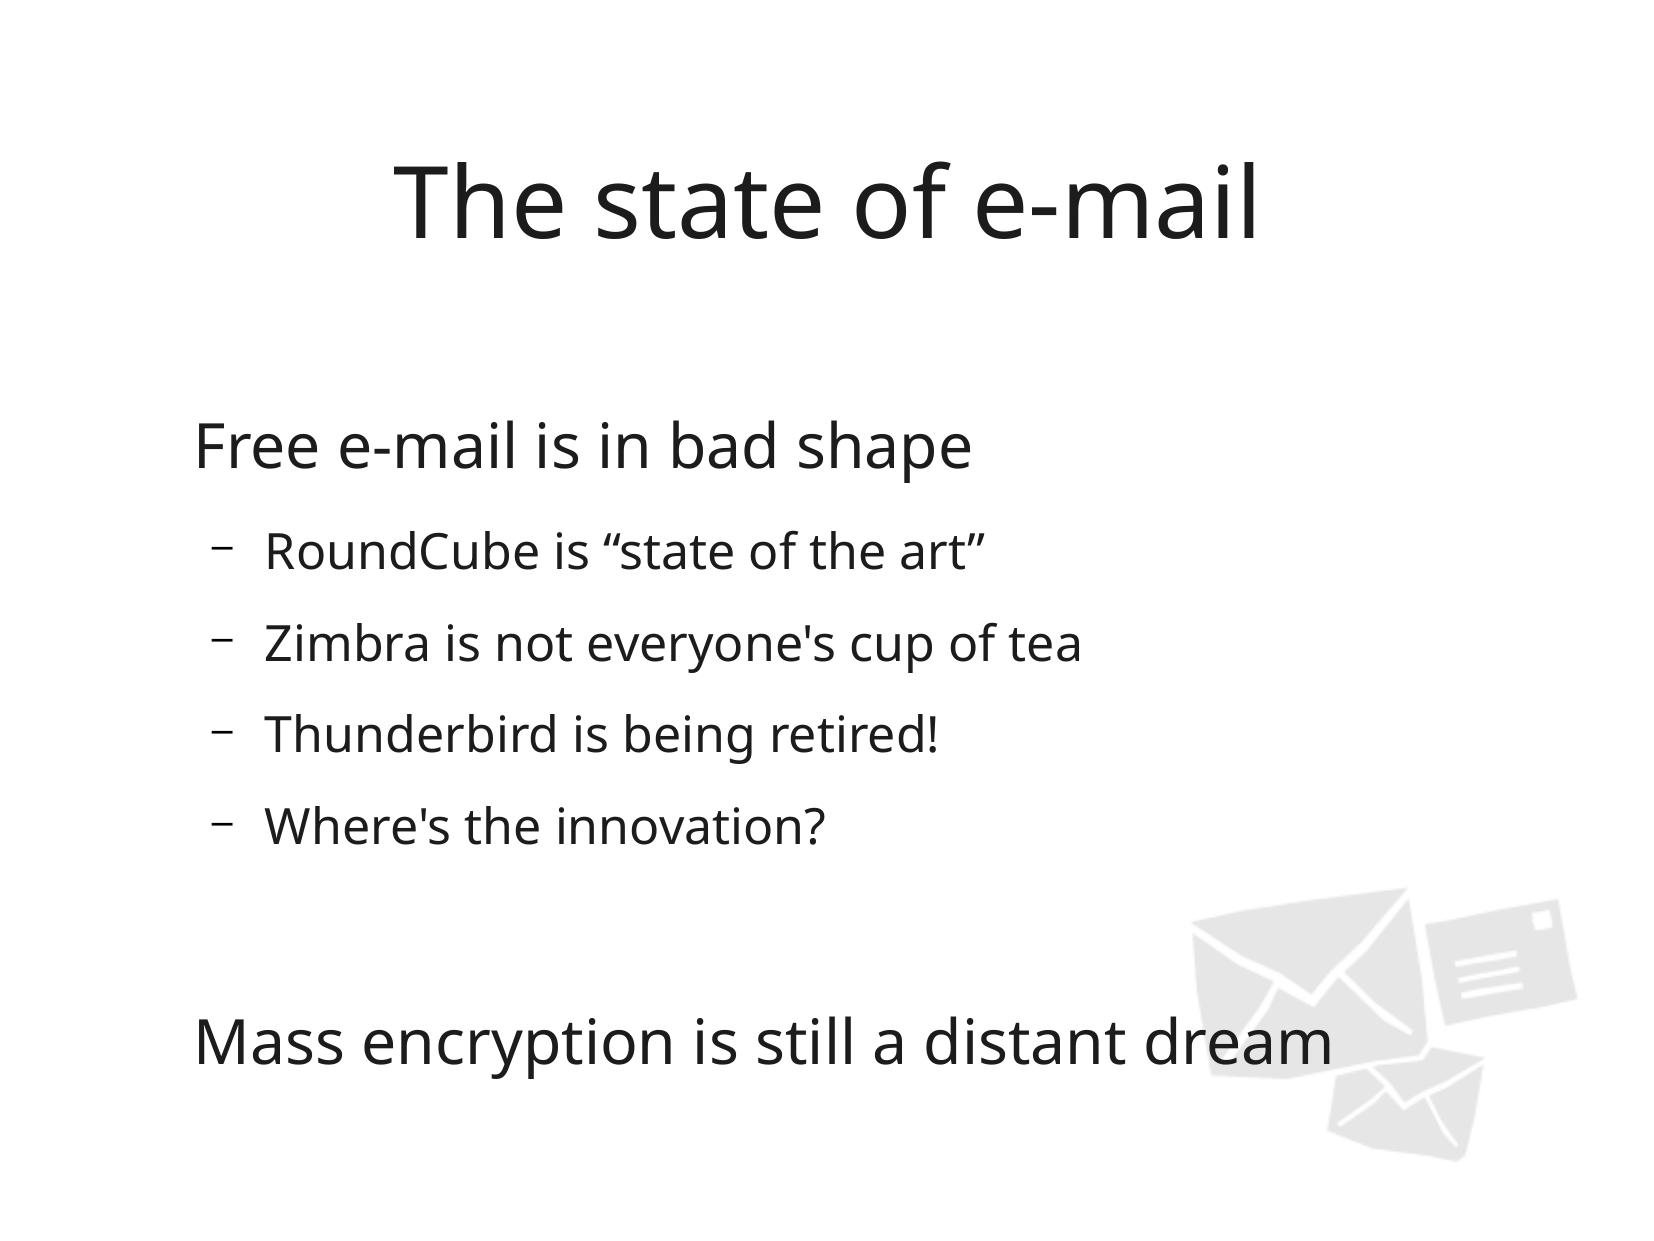

# The state of e-mail
Free e-mail is in bad shape
RoundCube is “state of the art”
Zimbra is not everyone's cup of tea
Thunderbird is being retired!
Where's the innovation?
Mass encryption is still a distant dream